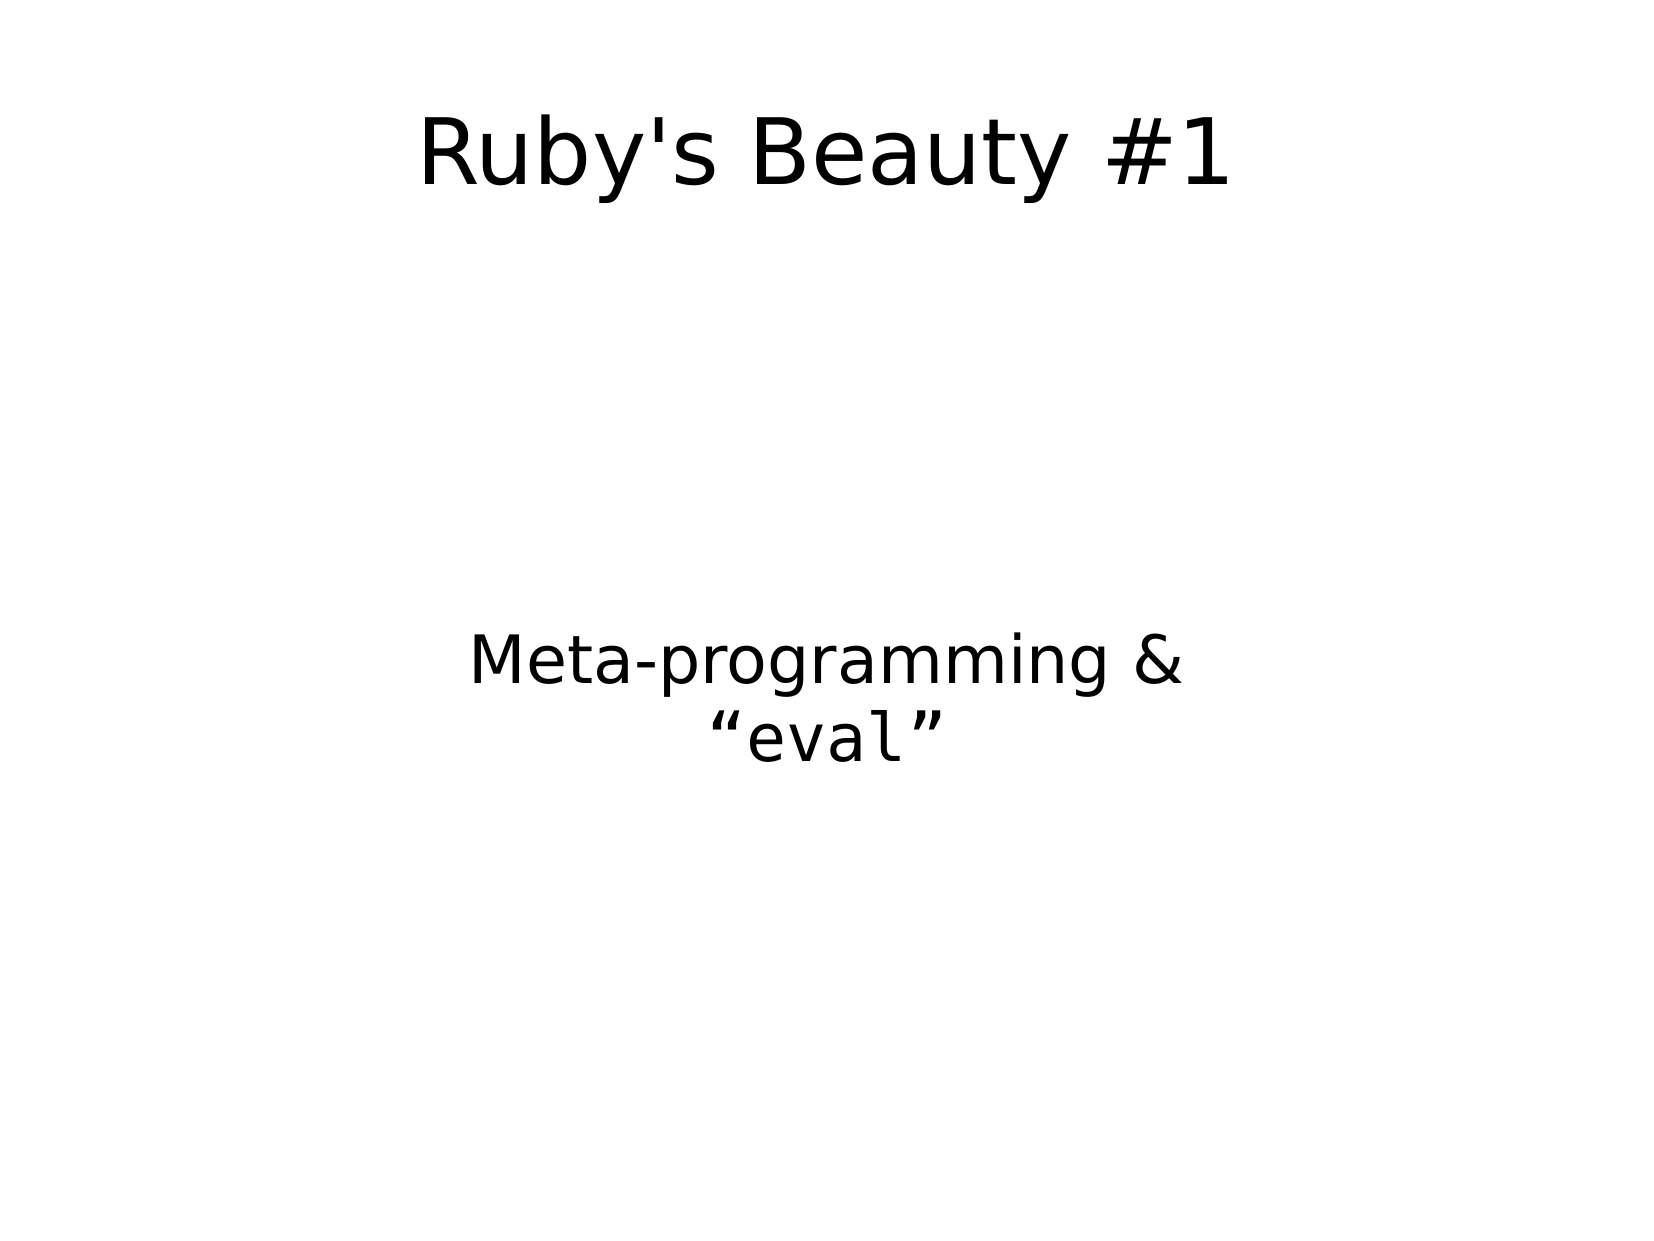

# Ruby's Beauty #1
Meta-programming &
“eval”